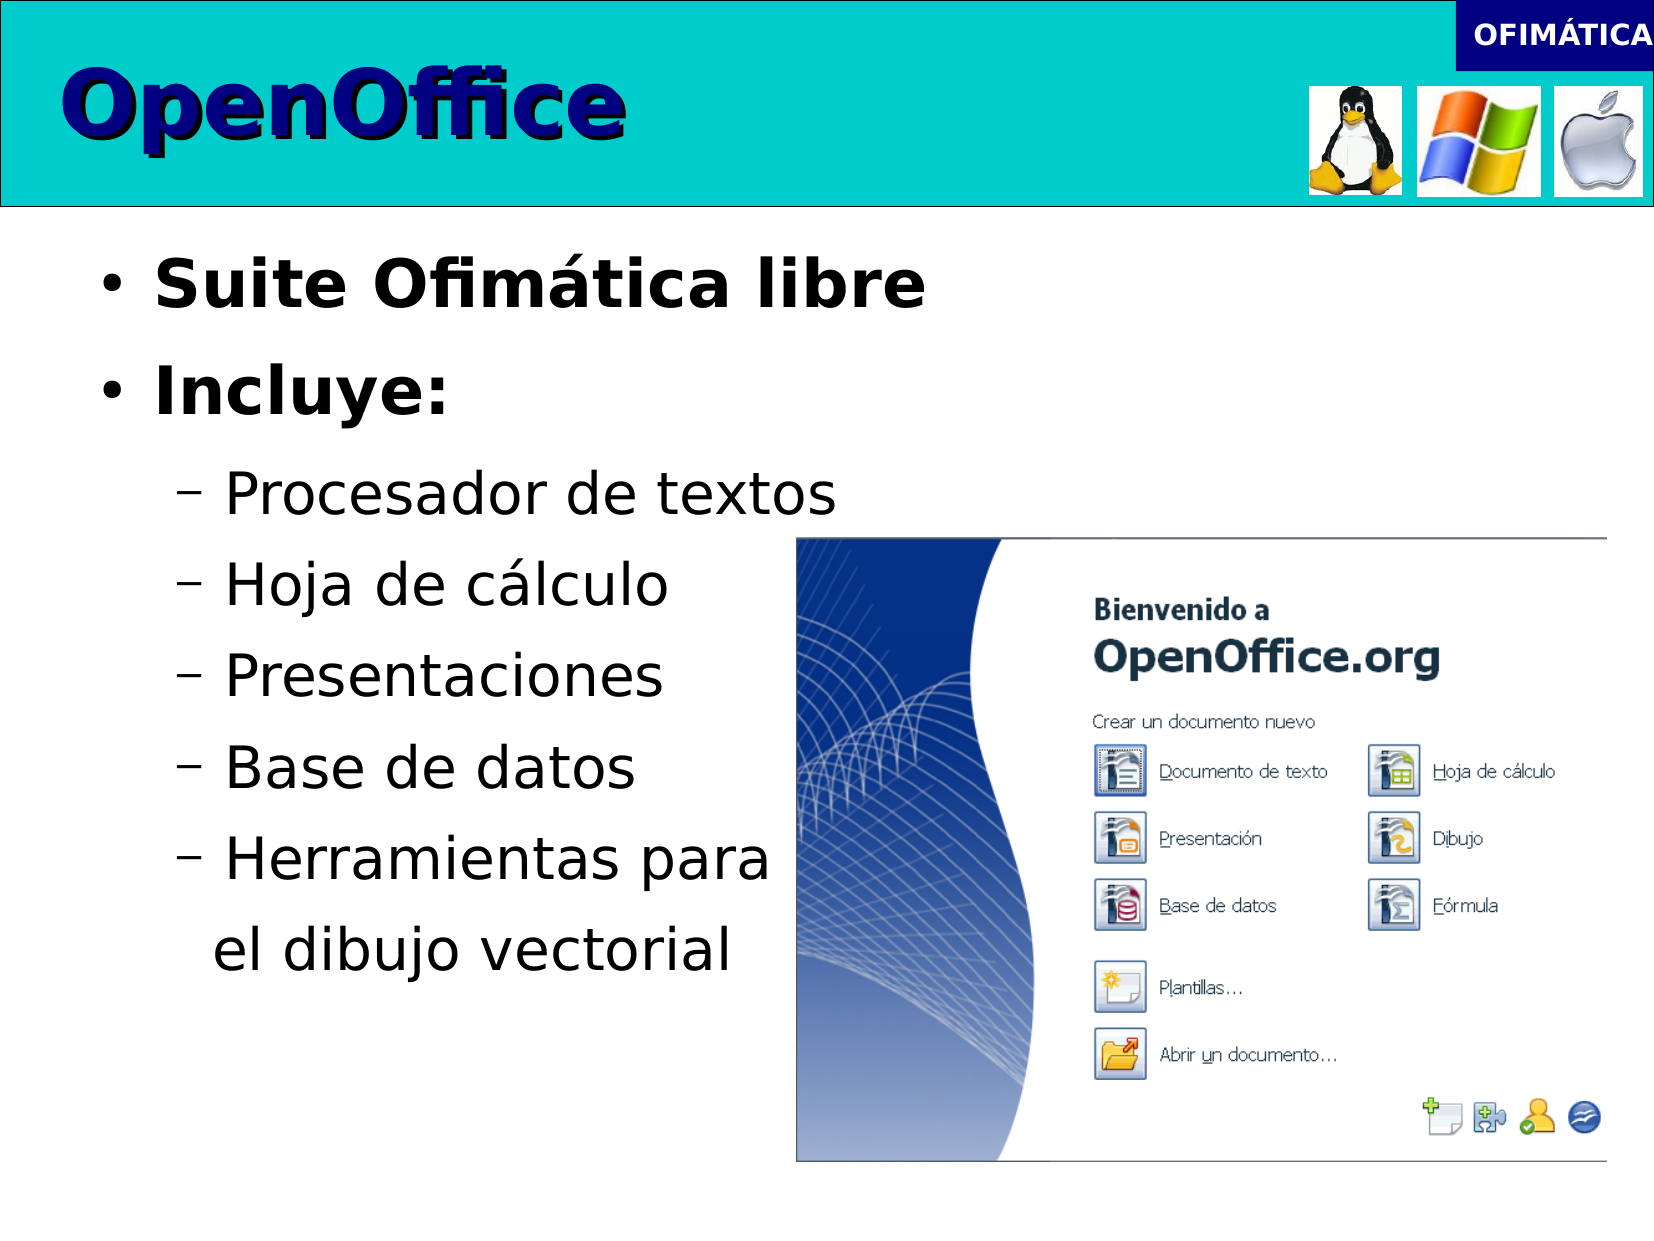

OFIMÁTICA
# OpenOffice
Suite Ofimática libre
Incluye:
Procesador de textos
Hoja de cálculo
Presentaciones
Base de datos
Herramientas para
 el dibujo vectorial